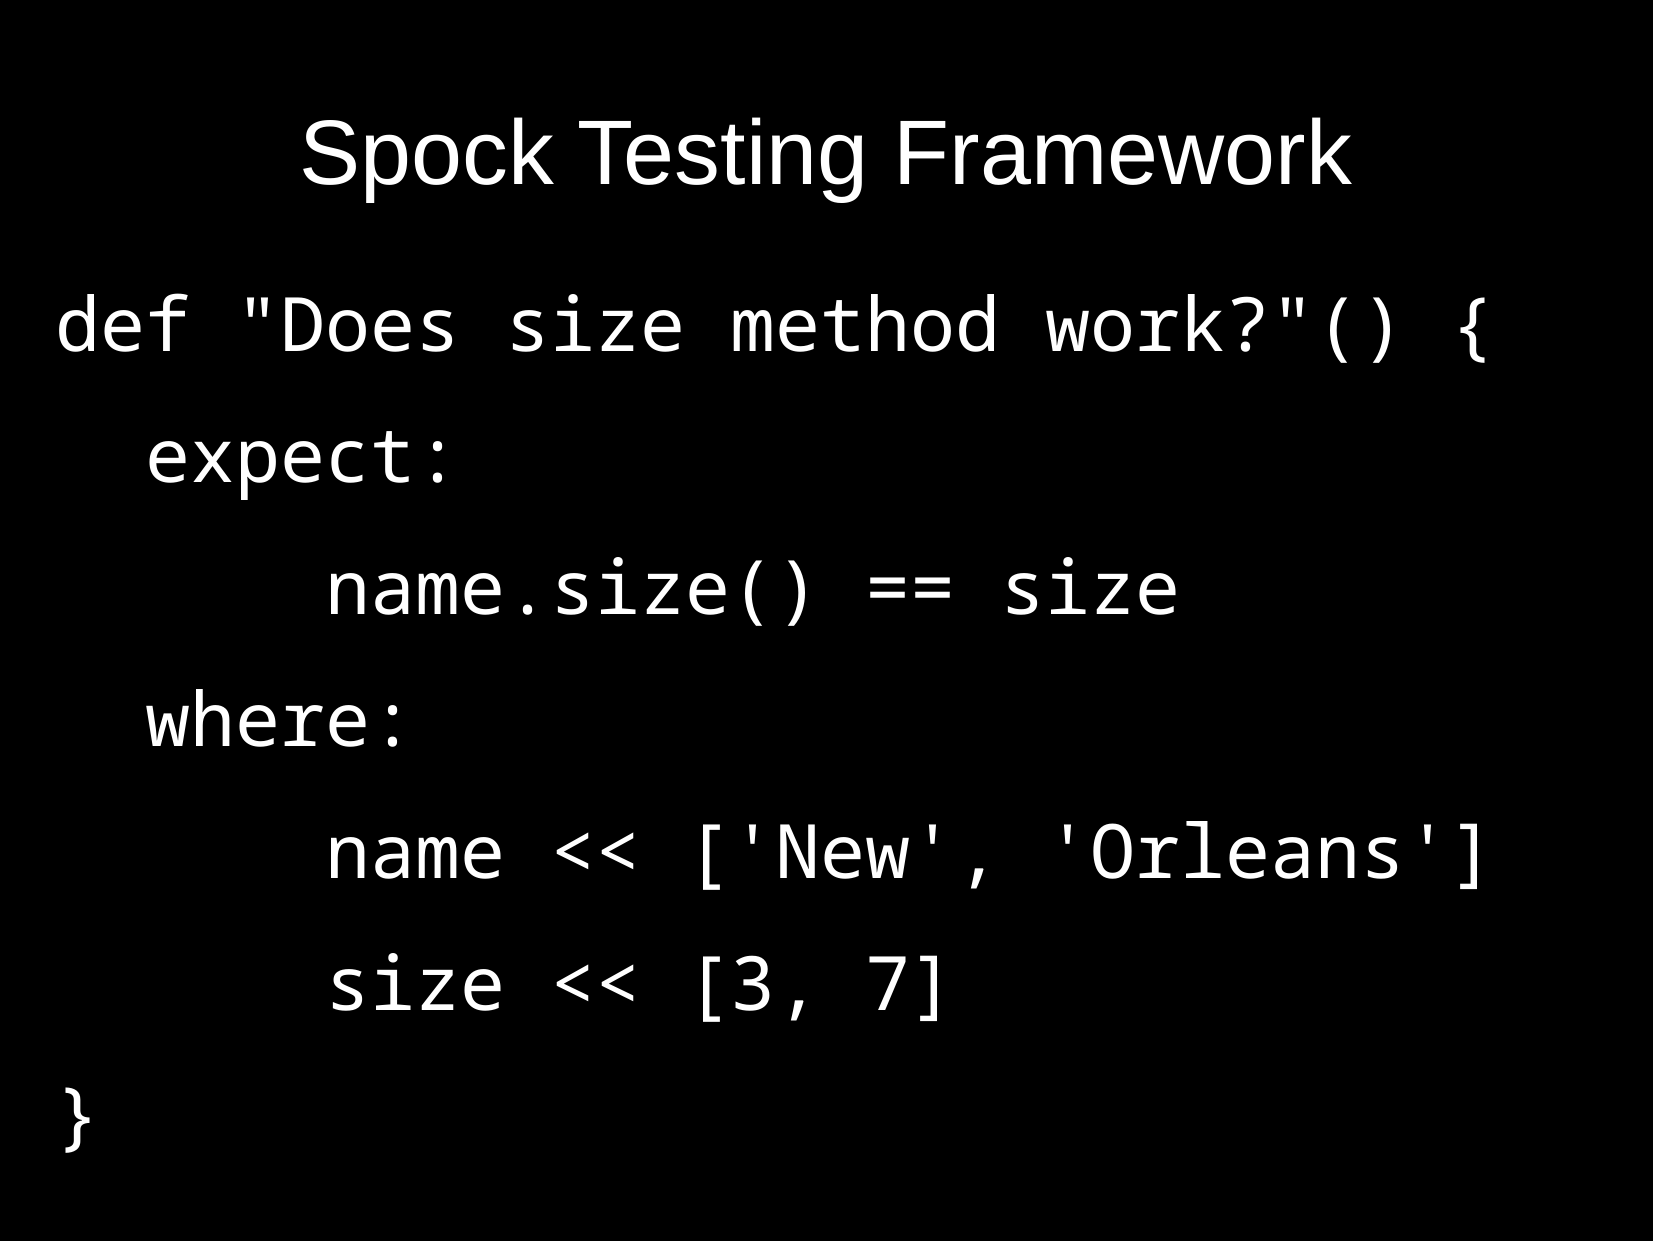

# Spock Testing Framework
def "Does size method work?"() {
 expect:
 name.size() == size
 where:
 name << ['New', 'Orleans']
 size << [3, 7]
}